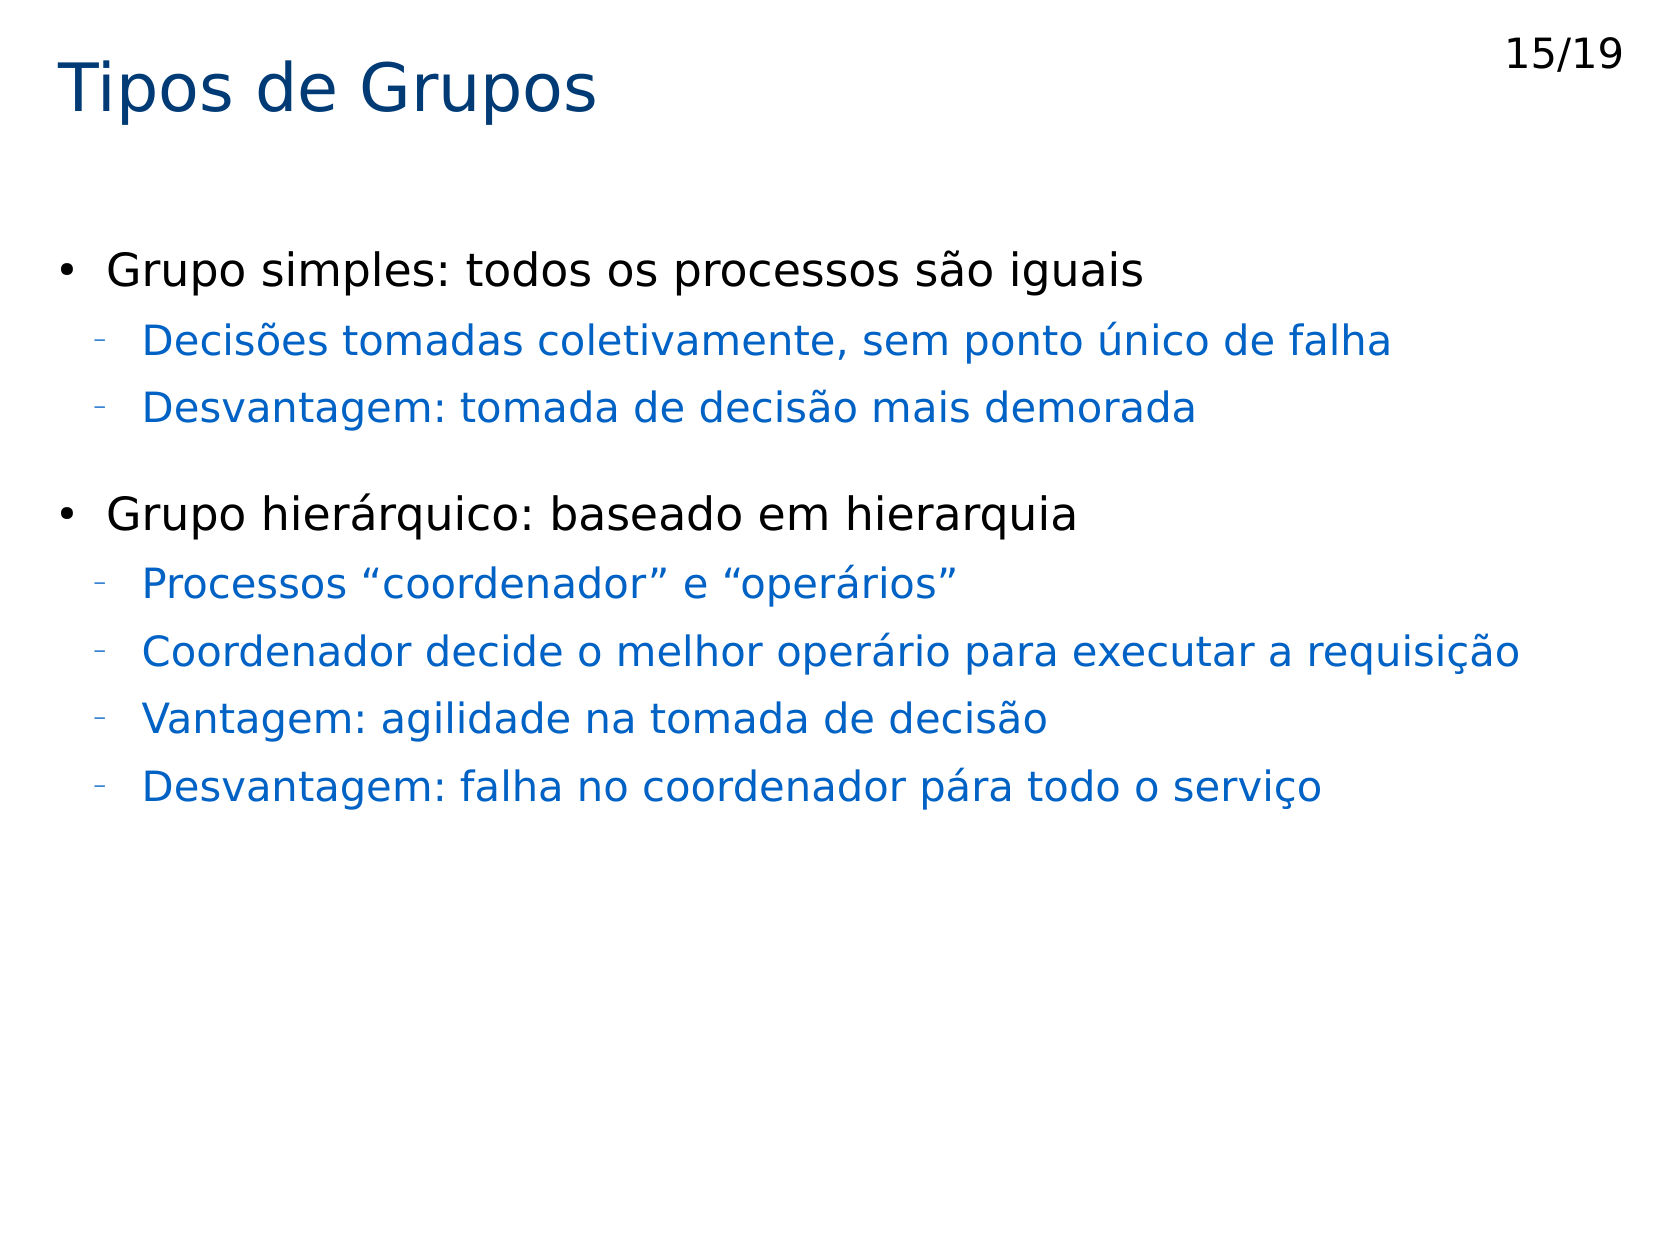

# Tipos de Grupos
15
Grupo simples: todos os processos são iguais
Decisões tomadas coletivamente, sem ponto único de falha
Desvantagem: tomada de decisão mais demorada
Grupo hierárquico: baseado em hierarquia
Processos “coordenador” e “operários”
Coordenador decide o melhor operário para executar a requisição
Vantagem: agilidade na tomada de decisão
Desvantagem: falha no coordenador pára todo o serviço